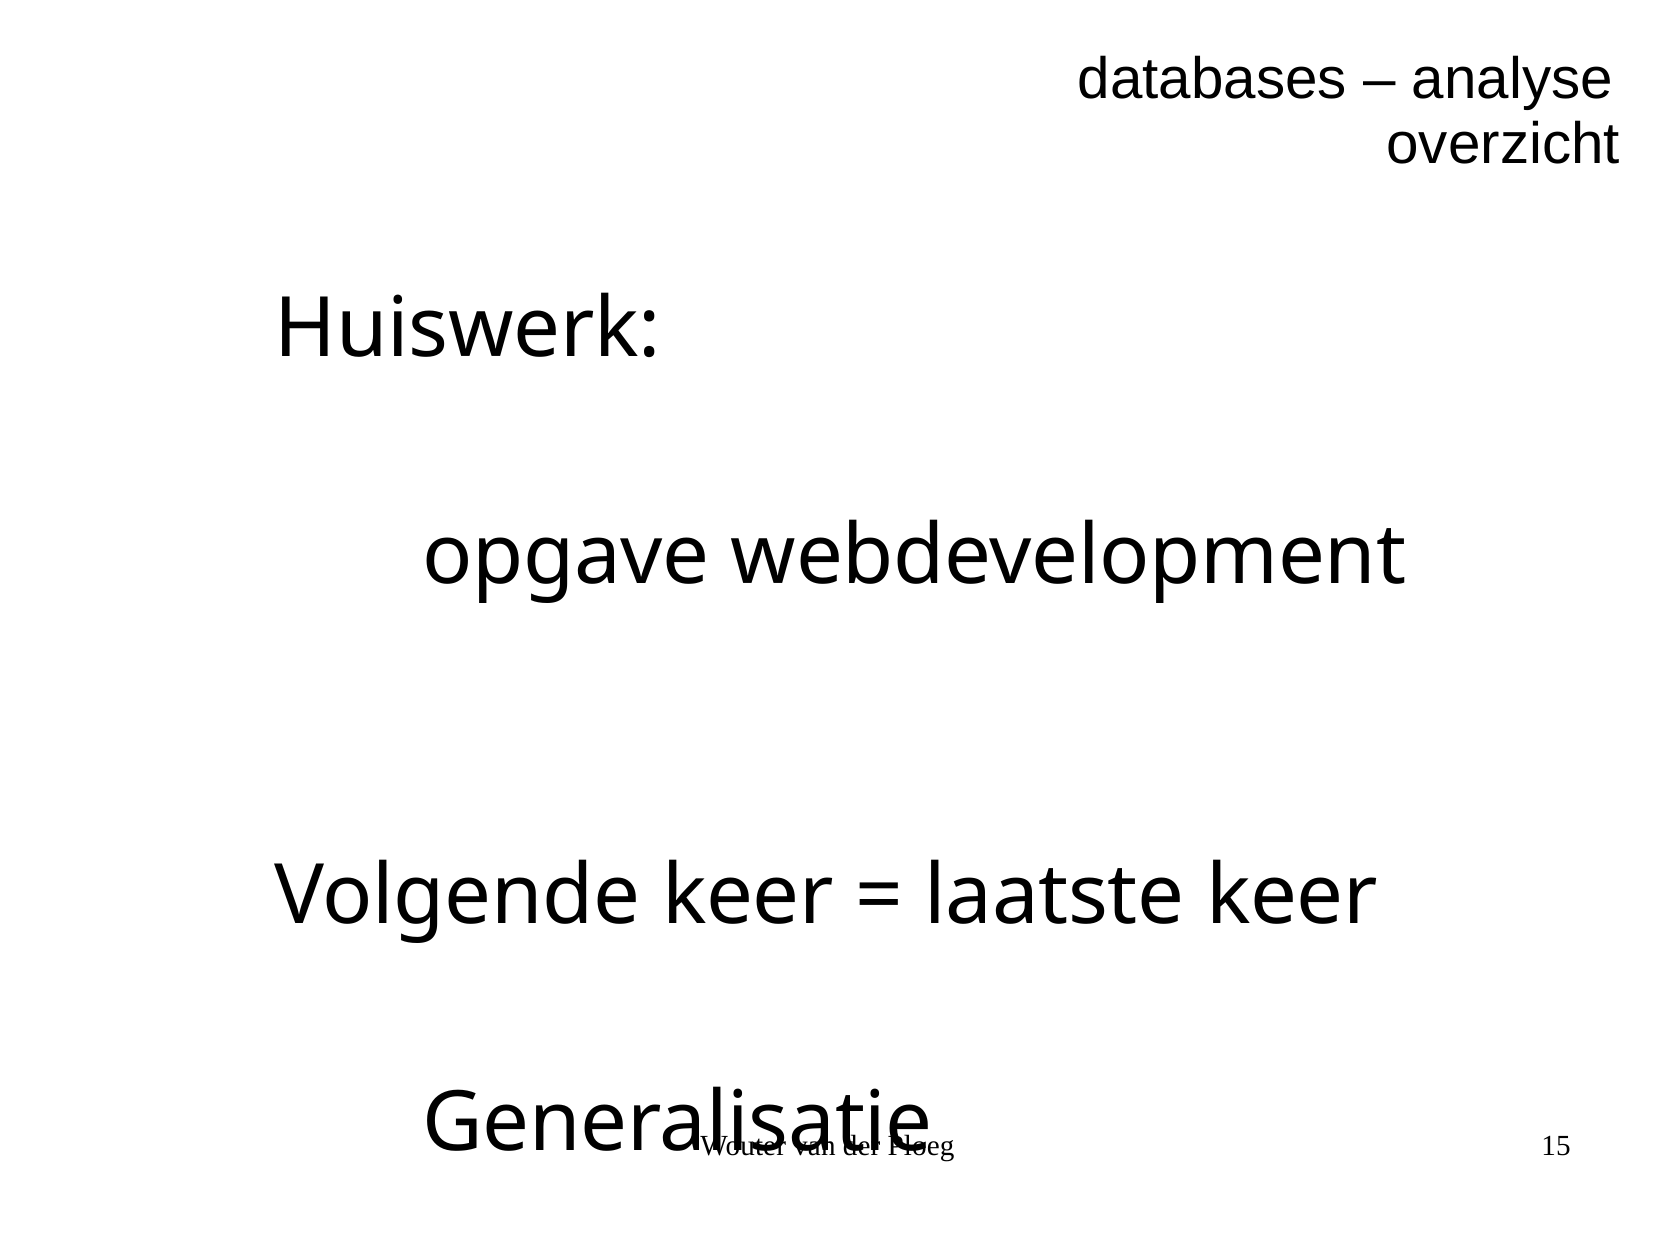

databases – analyse
 overzicht
Huiswerk:
		opgave webdevelopment
Volgende keer = laatste keer
		Generalisatie
Wouter van der Ploeg
15